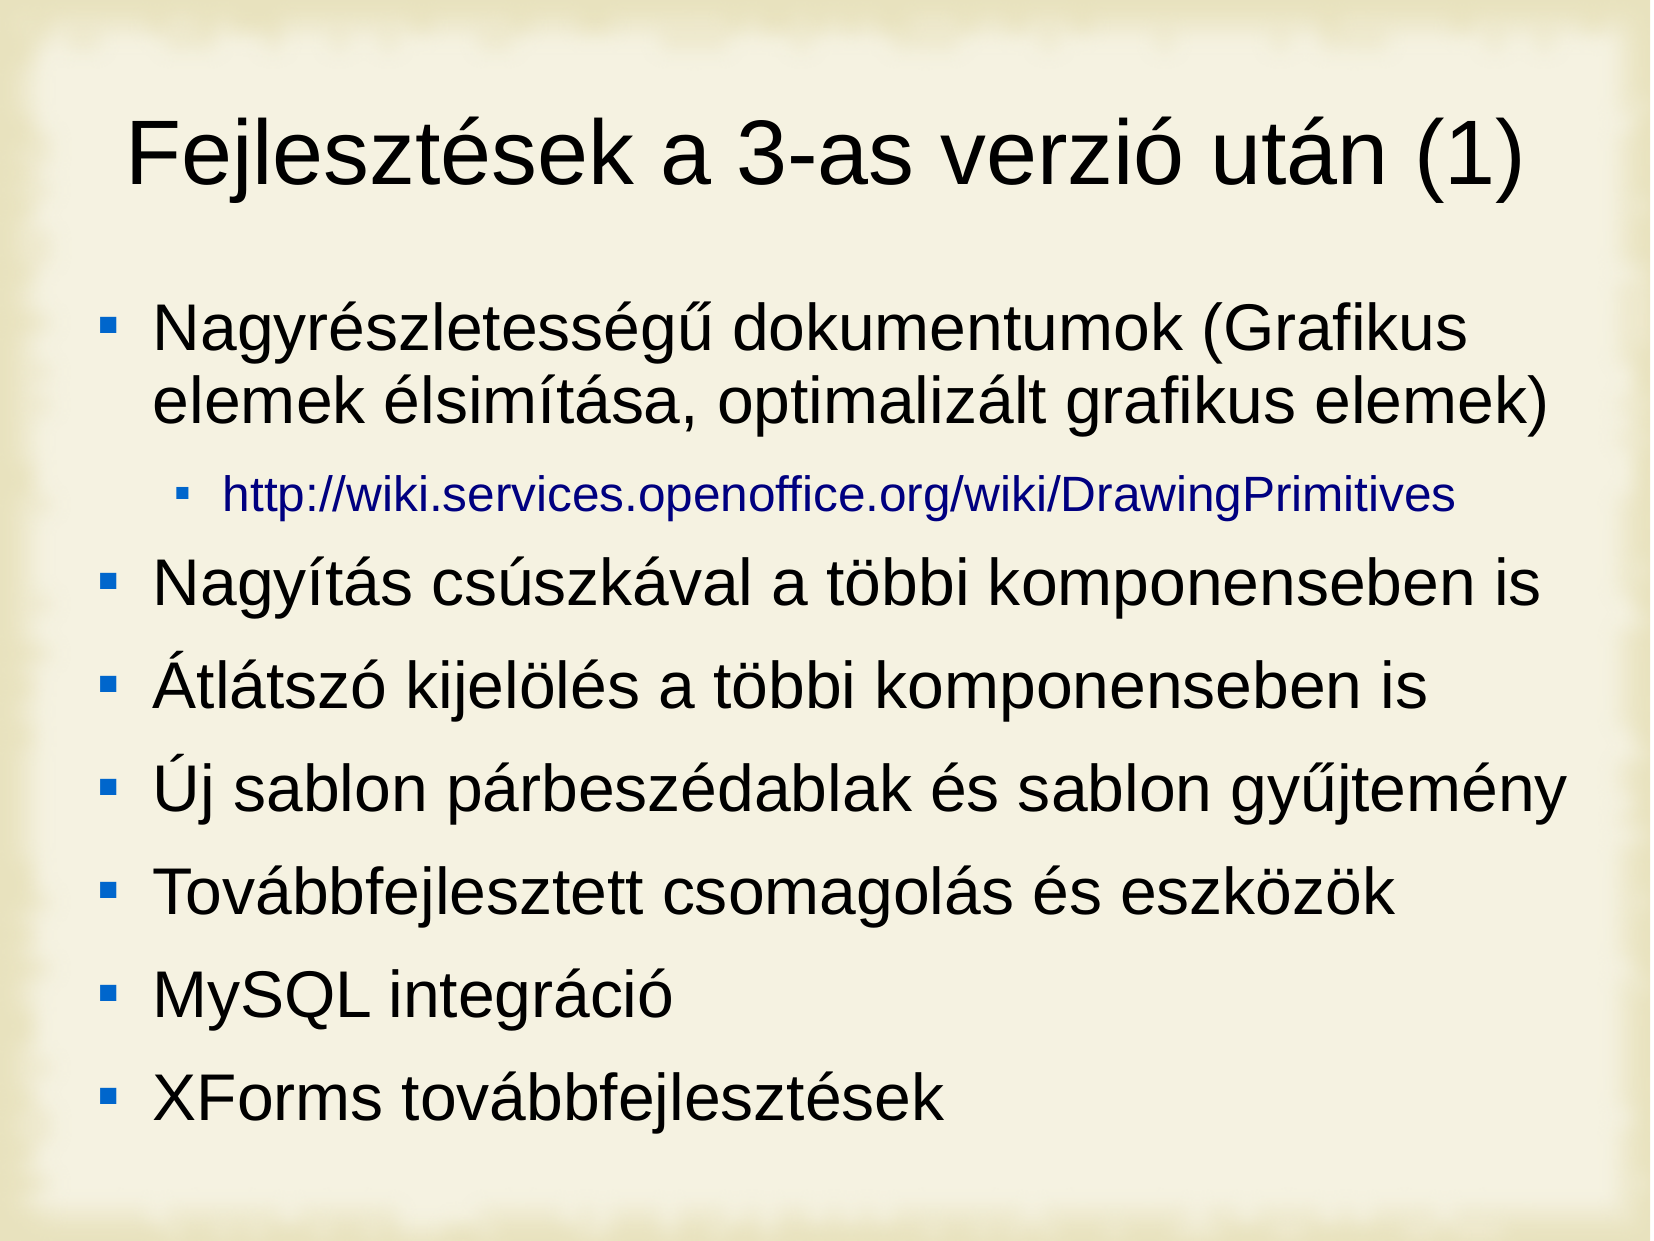

# Fejlesztések a 3-as verzió után (1)
Nagyrészletességű dokumentumok (Grafikus elemek élsimítása, optimalizált grafikus elemek)
http://wiki.services.openoffice.org/wiki/DrawingPrimitives
Nagyítás csúszkával a többi komponenseben is
Átlátszó kijelölés a többi komponenseben is
Új sablon párbeszédablak és sablon gyűjtemény
Továbbfejlesztett csomagolás és eszközök
MySQL integráció
XForms továbbfejlesztések